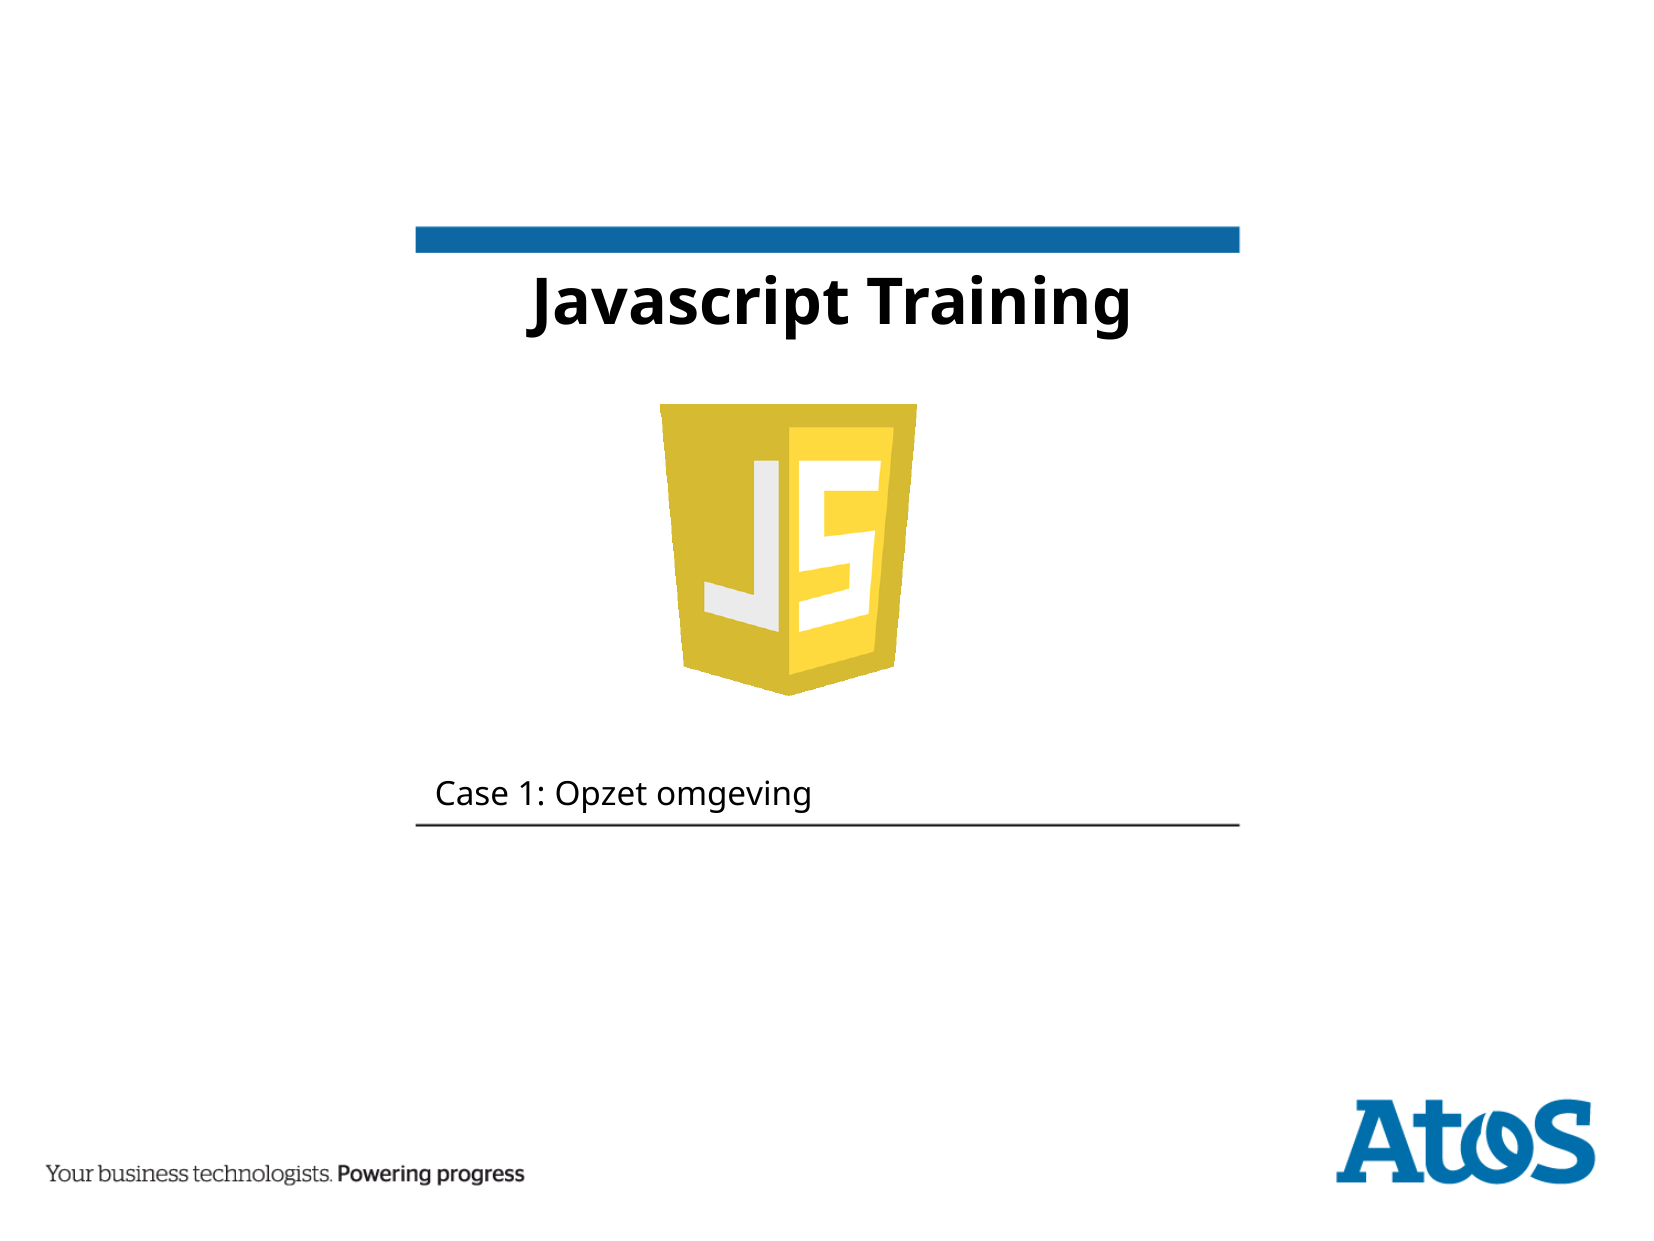

# Javascript Training
Case 1: Opzet omgeving